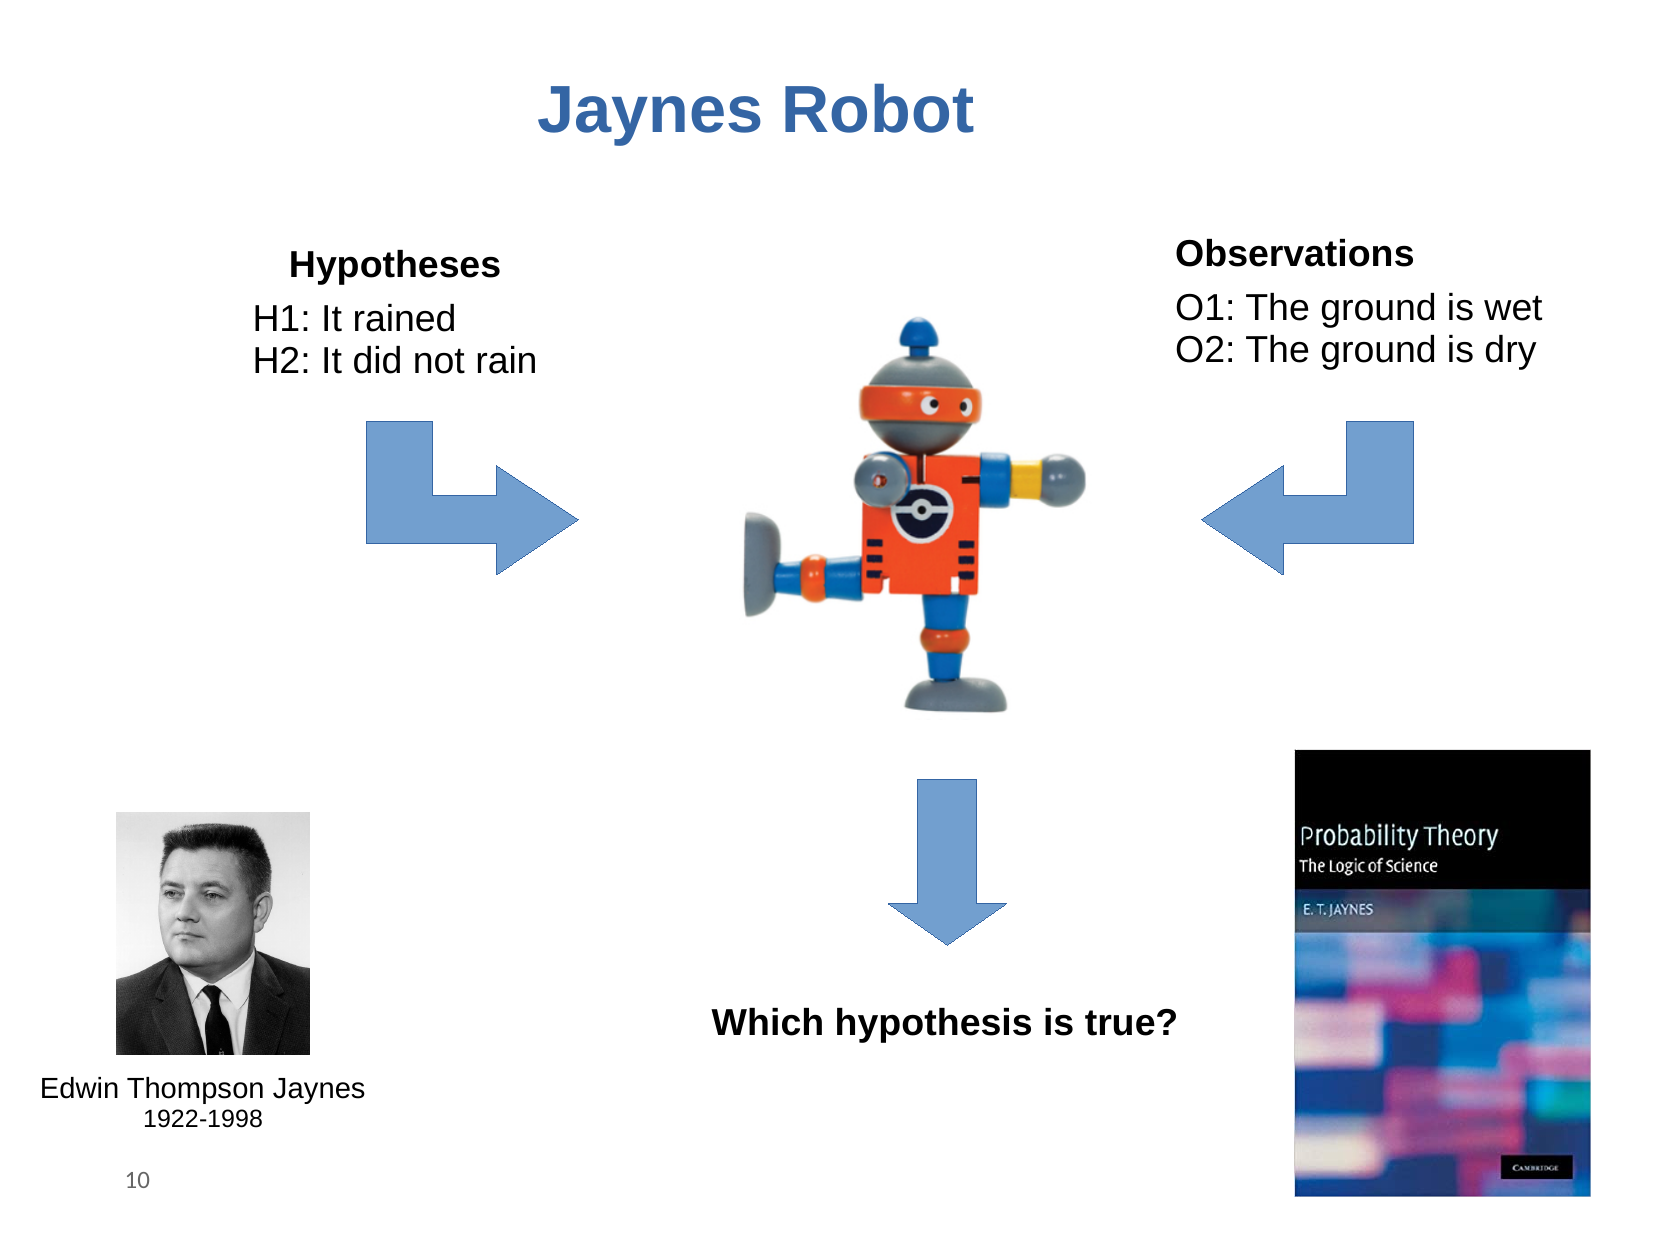

# Jaynes Robot
Observations
O1: The ground is wet
O2: The ground is dry
Hypotheses
H1: It rained
H2: It did not rain
Which hypothesis is true?
Edwin Thompson Jaynes
1922-1998
10